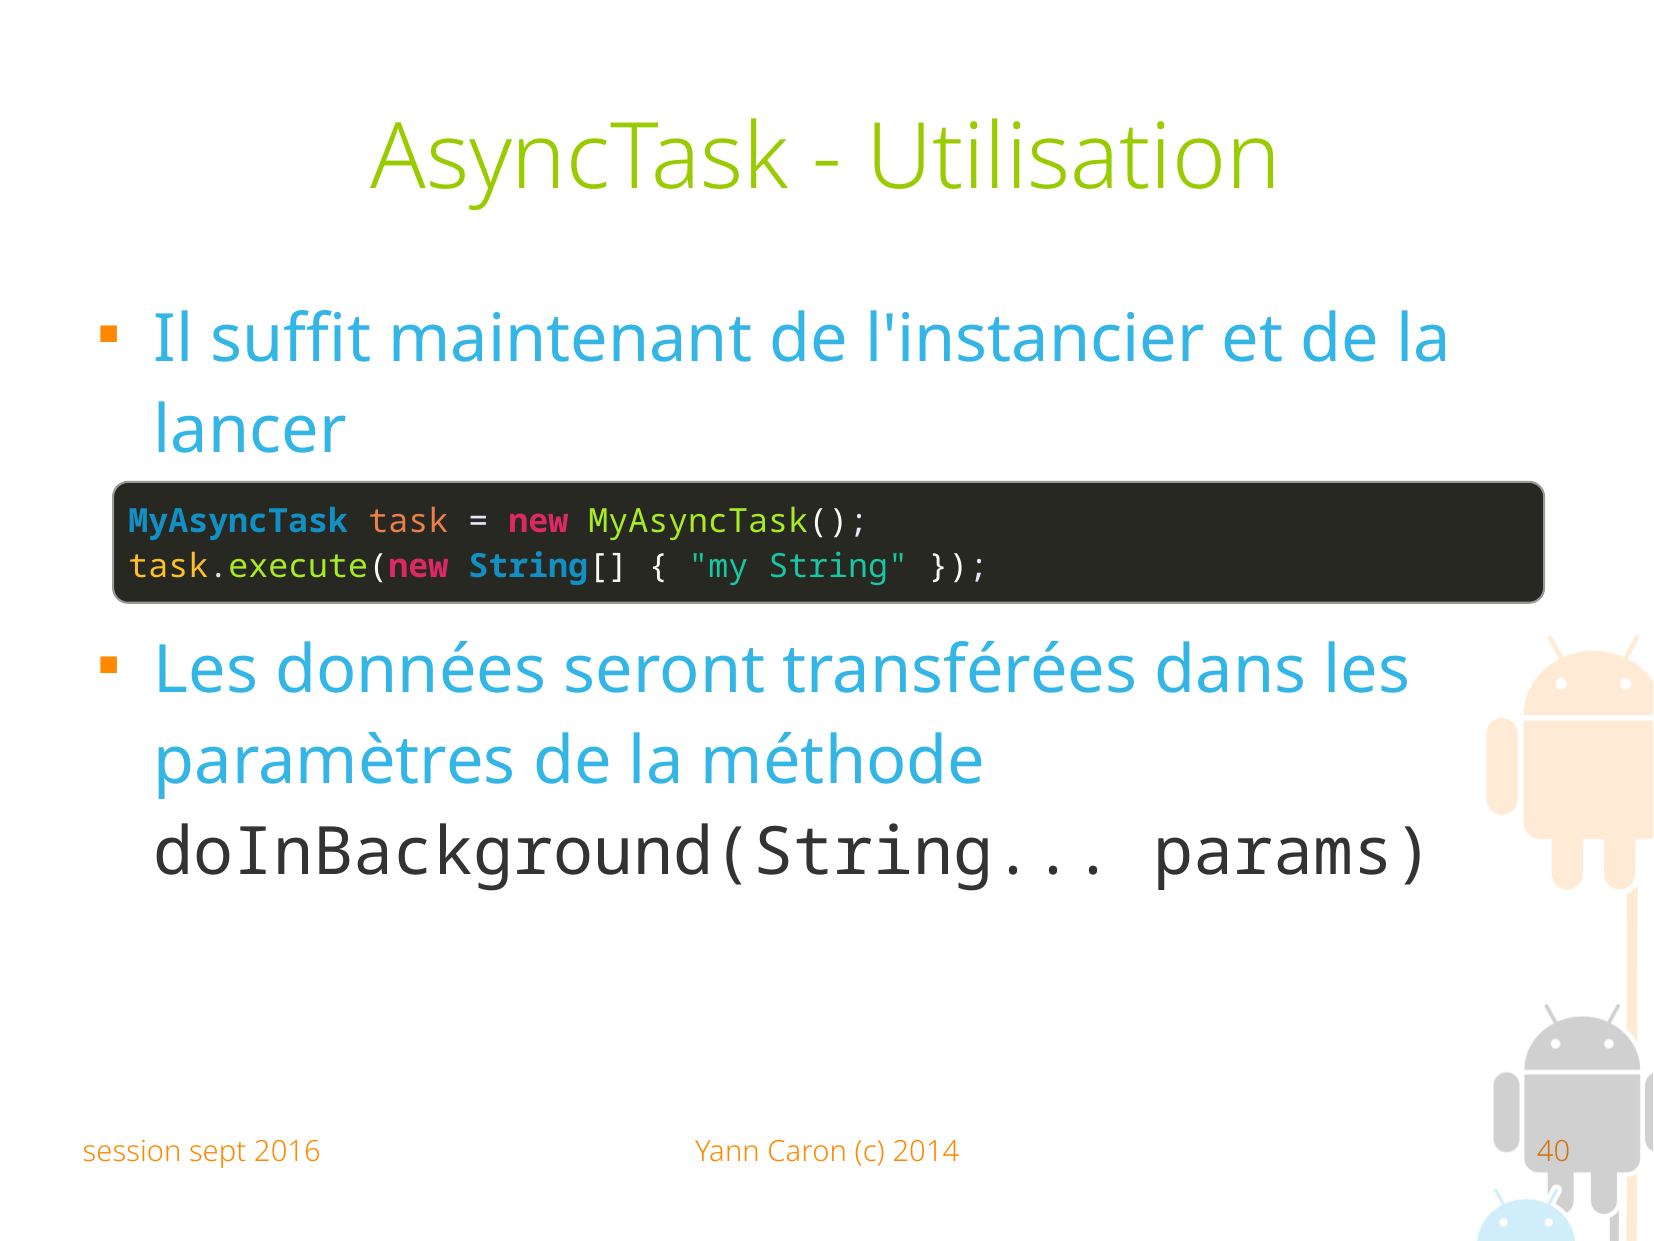

# AsyncTask - Utilisation
Il suffit maintenant de l'instancier et de la lancer
Les données seront transférées dans les paramètres de la méthode doInBackground(String... params)
MyAsyncTask task = new MyAsyncTask();
task.execute(new String[] { "my String" });
session sept 2016
Yann Caron (c) 2014
40